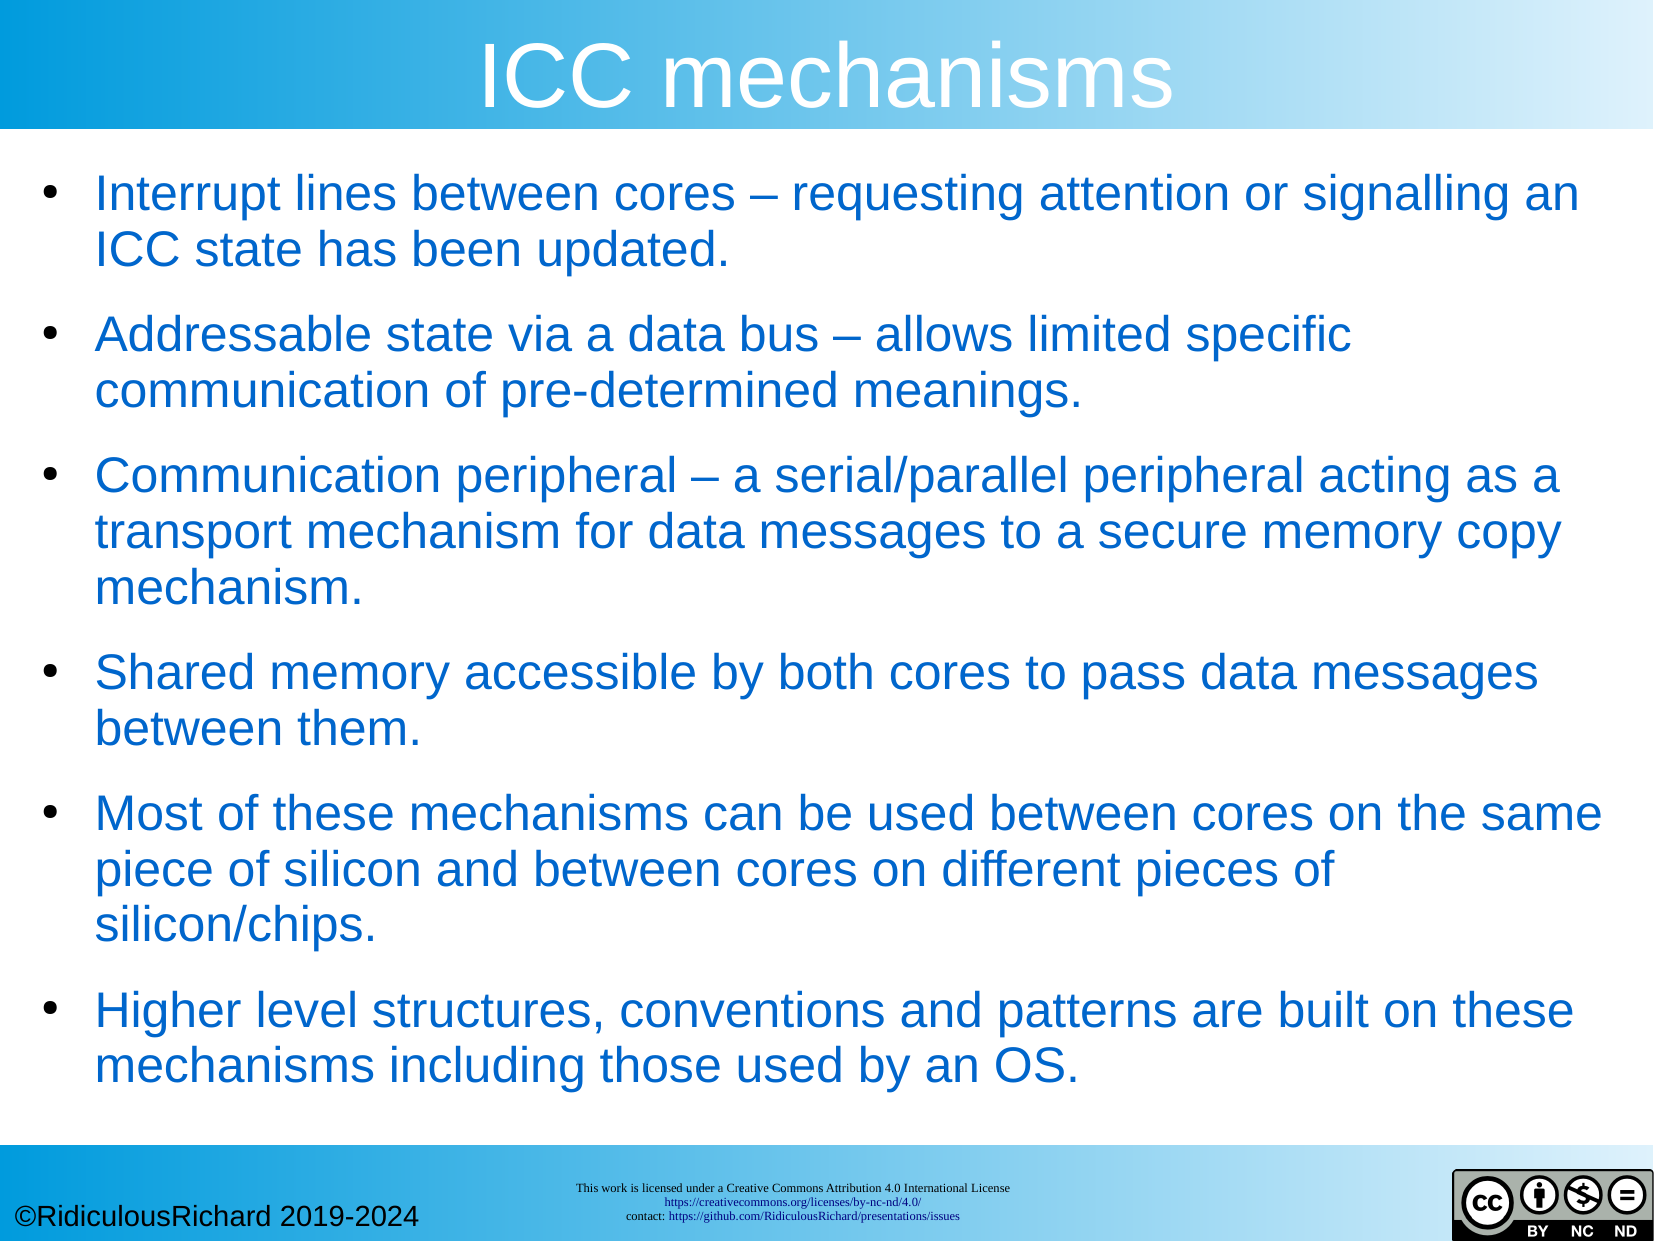

# ICC mechanisms
Interrupt lines between cores – requesting attention or signalling an ICC state has been updated.
Addressable state via a data bus – allows limited specific communication of pre-determined meanings.
Communication peripheral – a serial/parallel peripheral acting as a transport mechanism for data messages to a secure memory copy mechanism.
Shared memory accessible by both cores to pass data messages between them.
Most of these mechanisms can be used between cores on the same piece of silicon and between cores on different pieces of silicon/chips.
Higher level structures, conventions and patterns are built on these mechanisms including those used by an OS.